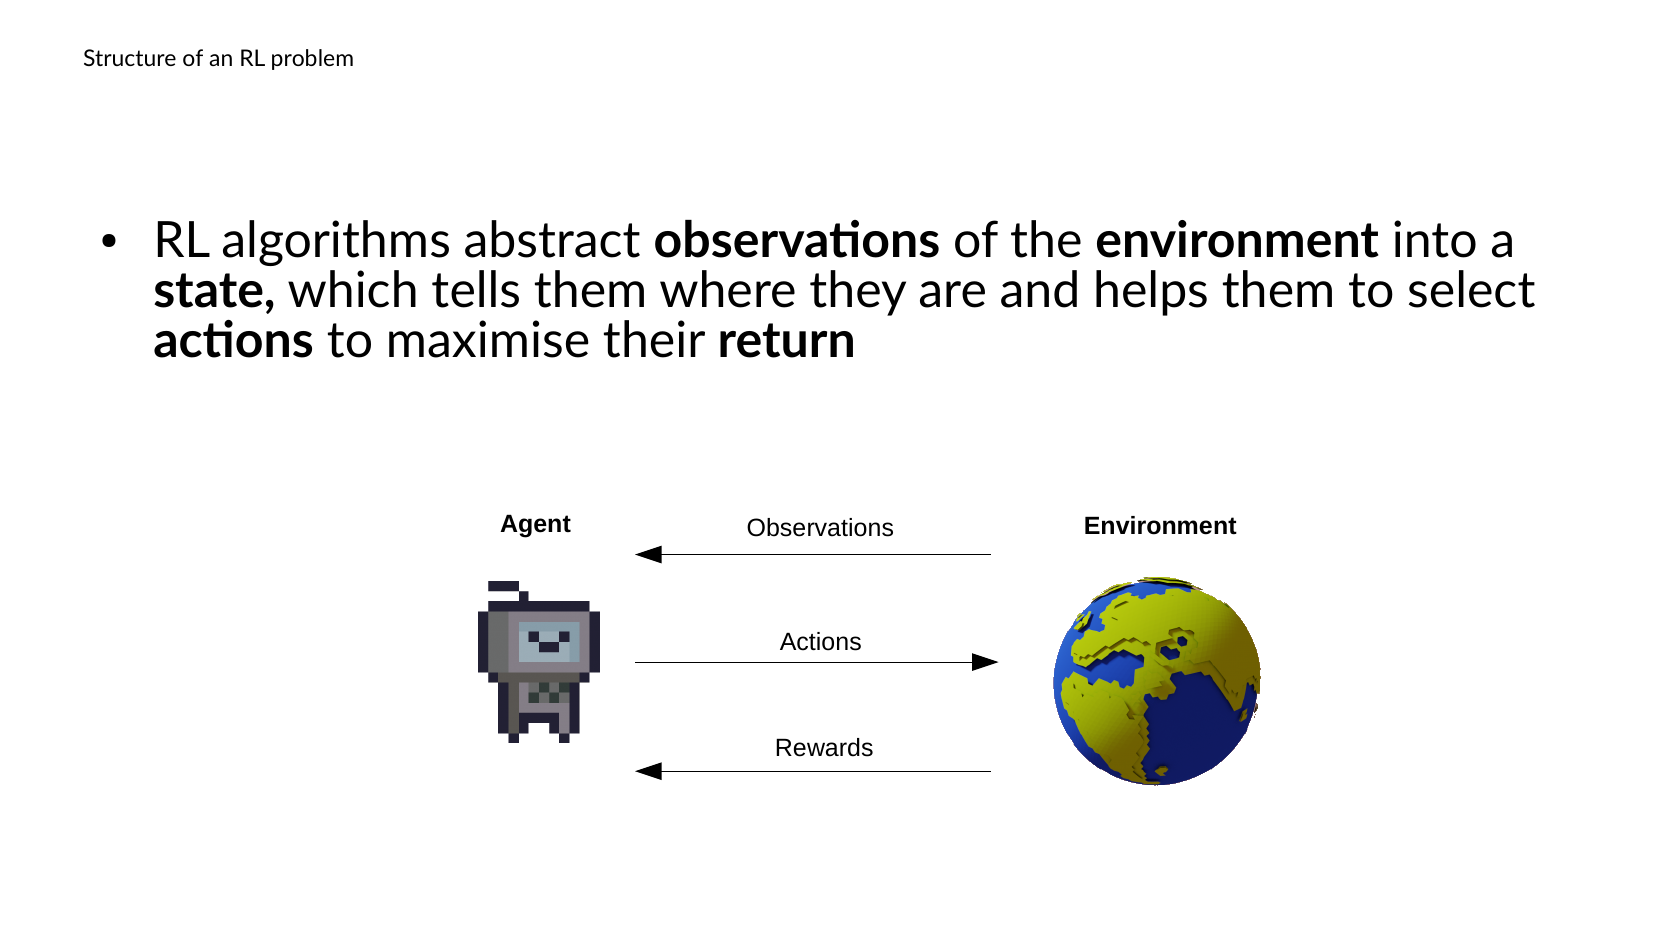

# Structure of an RL problem
RL algorithms abstract observations of the environment into a state, which tells them where they are and helps them to select actions to maximise their return
Agent
Environment
Observations
Actions
Rewards